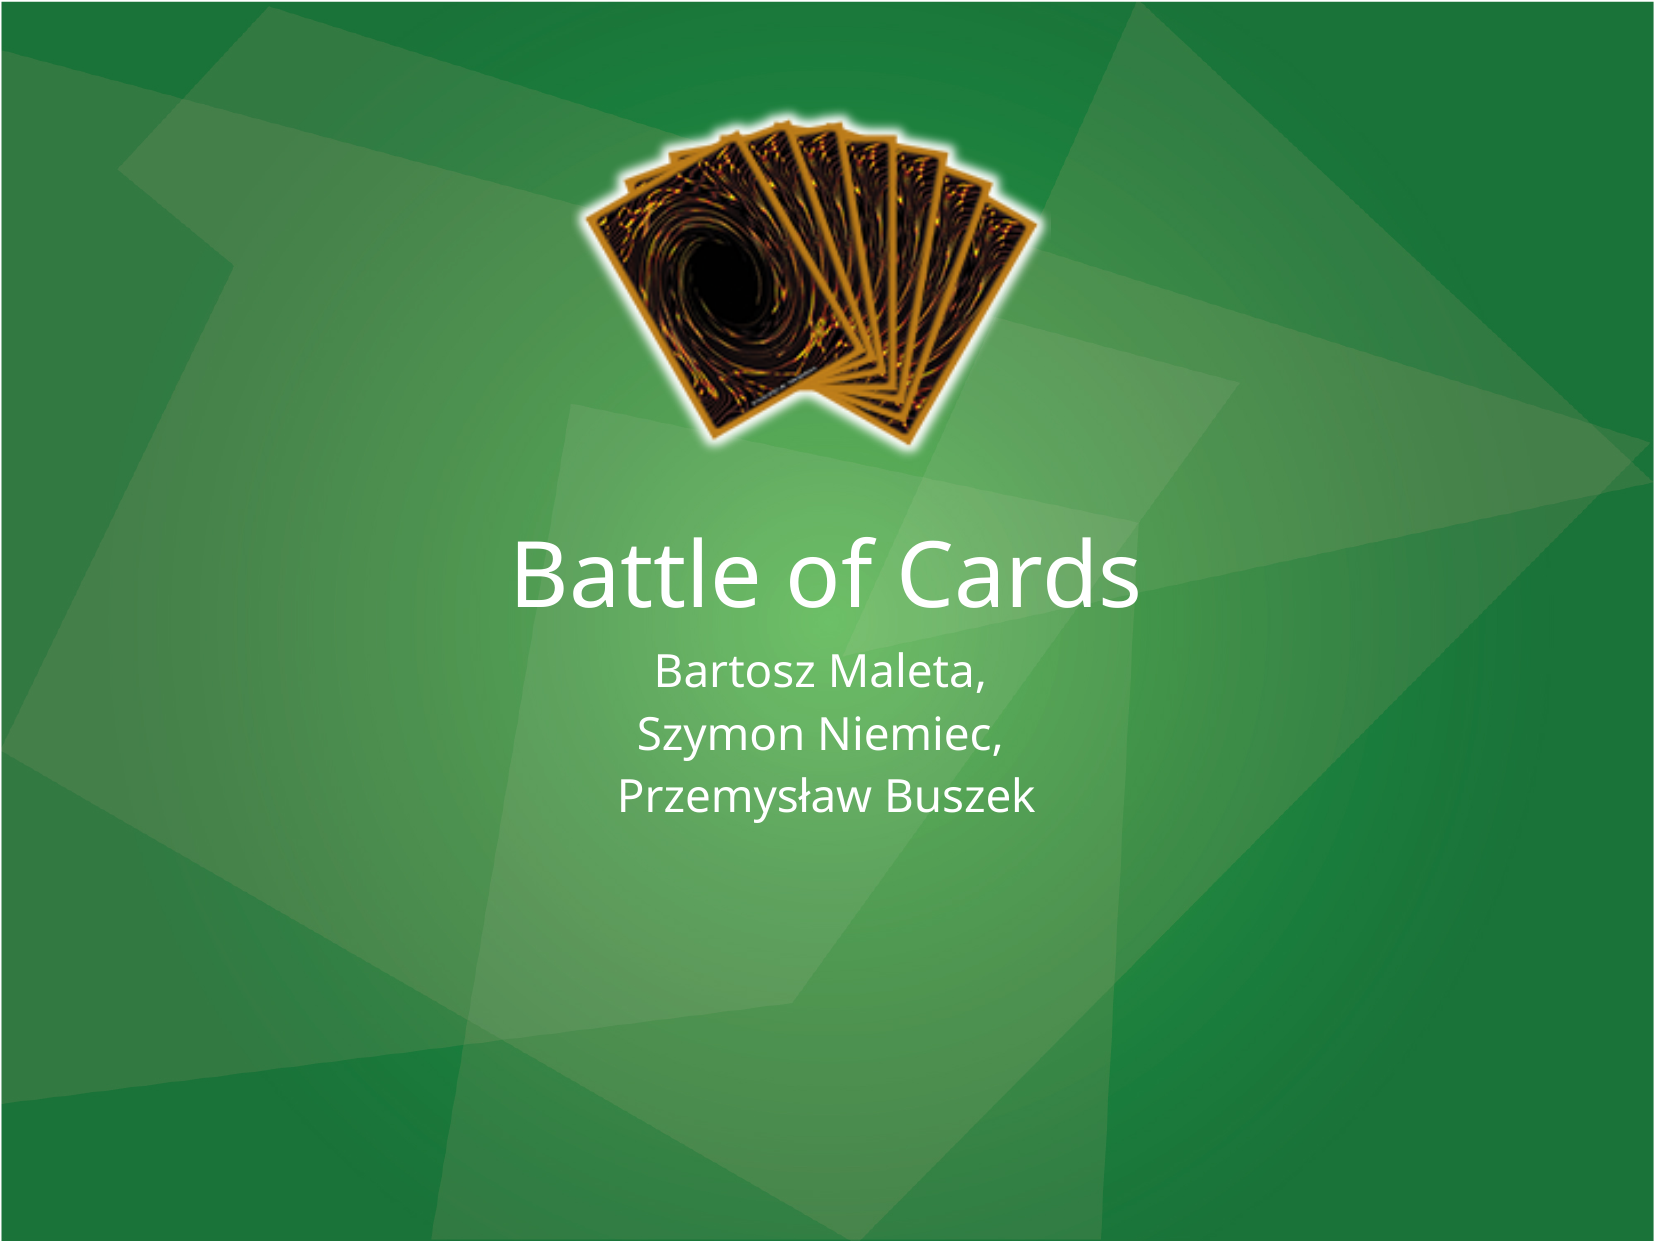

# Battle of Cards
Bartosz Maleta,
Szymon Niemiec,
Przemysław Buszek